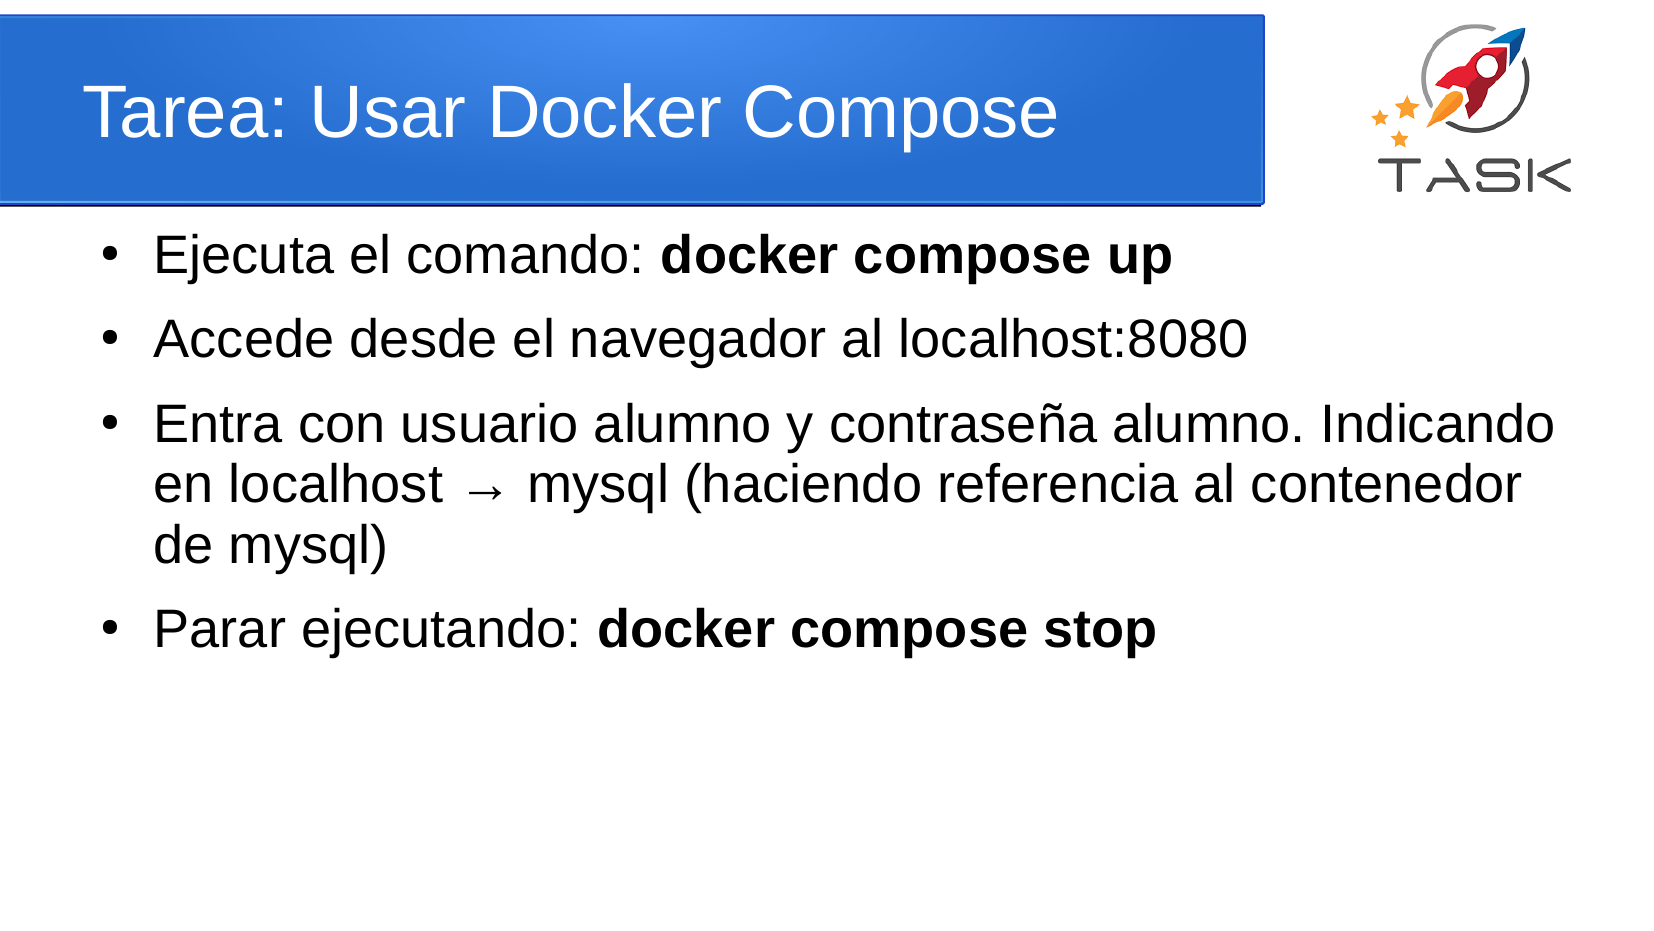

# Tarea: Usar Docker Compose
Ejecuta el comando: docker compose up
Accede desde el navegador al localhost:8080
Entra con usuario alumno y contraseña alumno. Indicando en localhost → mysql (haciendo referencia al contenedor de mysql)
Parar ejecutando: docker compose stop